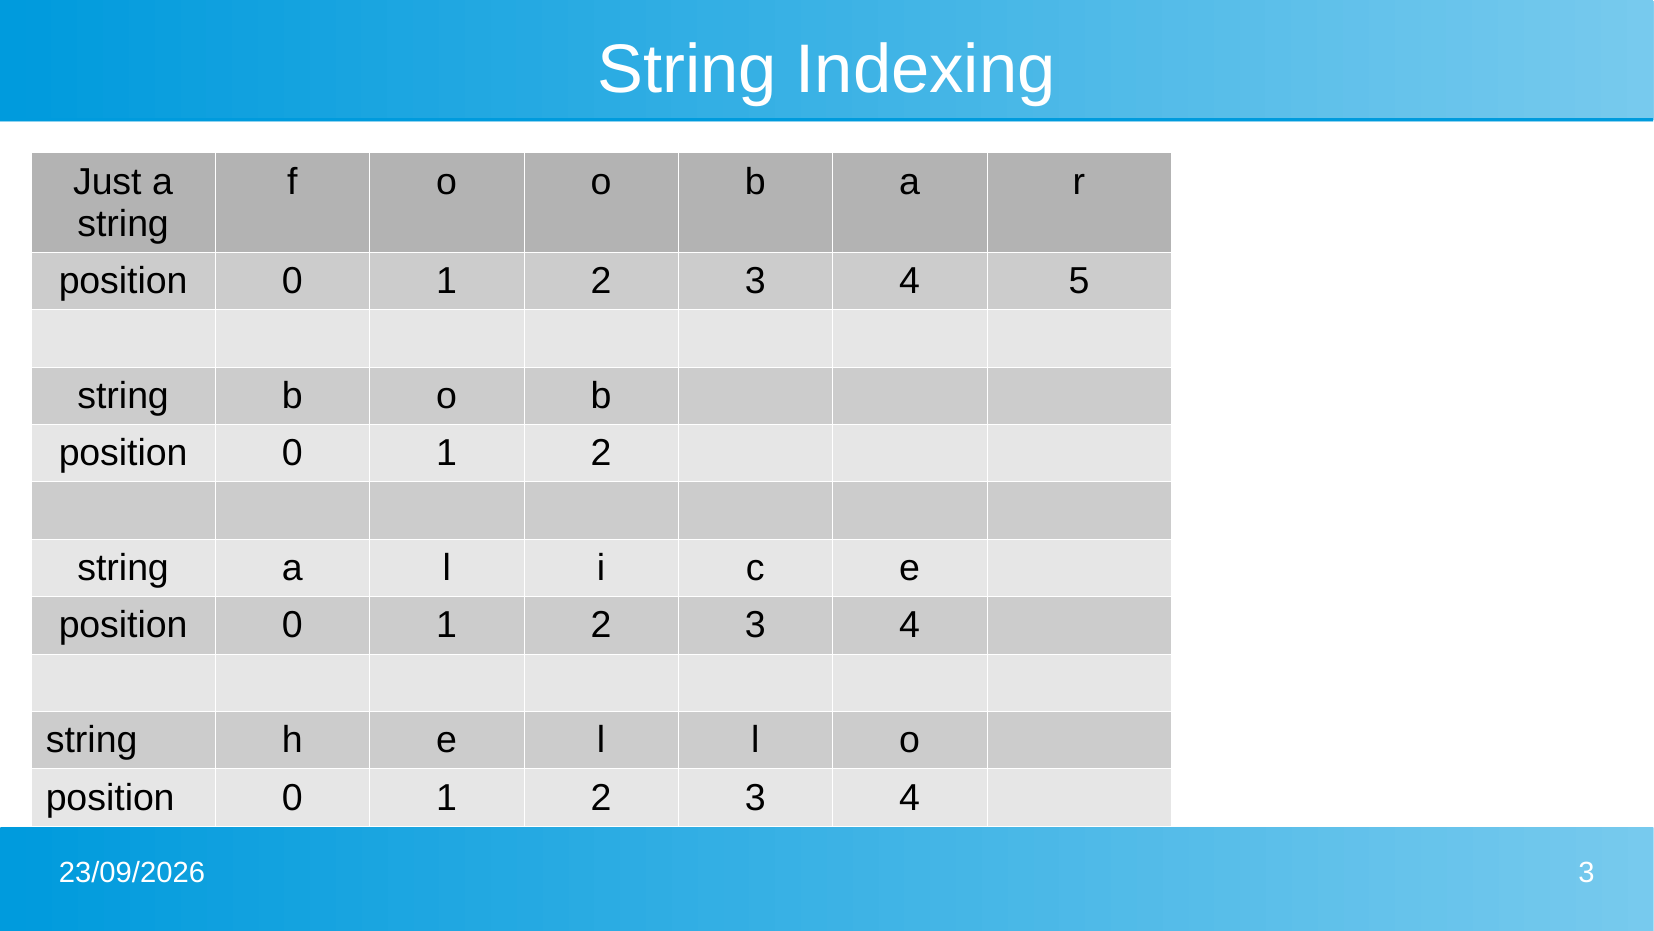

# String Indexing
| Just a string | f | o | o | b | a | r |
| --- | --- | --- | --- | --- | --- | --- |
| position | 0 | 1 | 2 | 3 | 4 | 5 |
| | | | | | | |
| string | b | o | b | | | |
| position | 0 | 1 | 2 | | | |
| | | | | | | |
| string | a | l | i | c | e | |
| position | 0 | 1 | 2 | 3 | 4 | |
| | | | | | | |
| string | h | e | l | l | o | |
| position | 0 | 1 | 2 | 3 | 4 | |
3